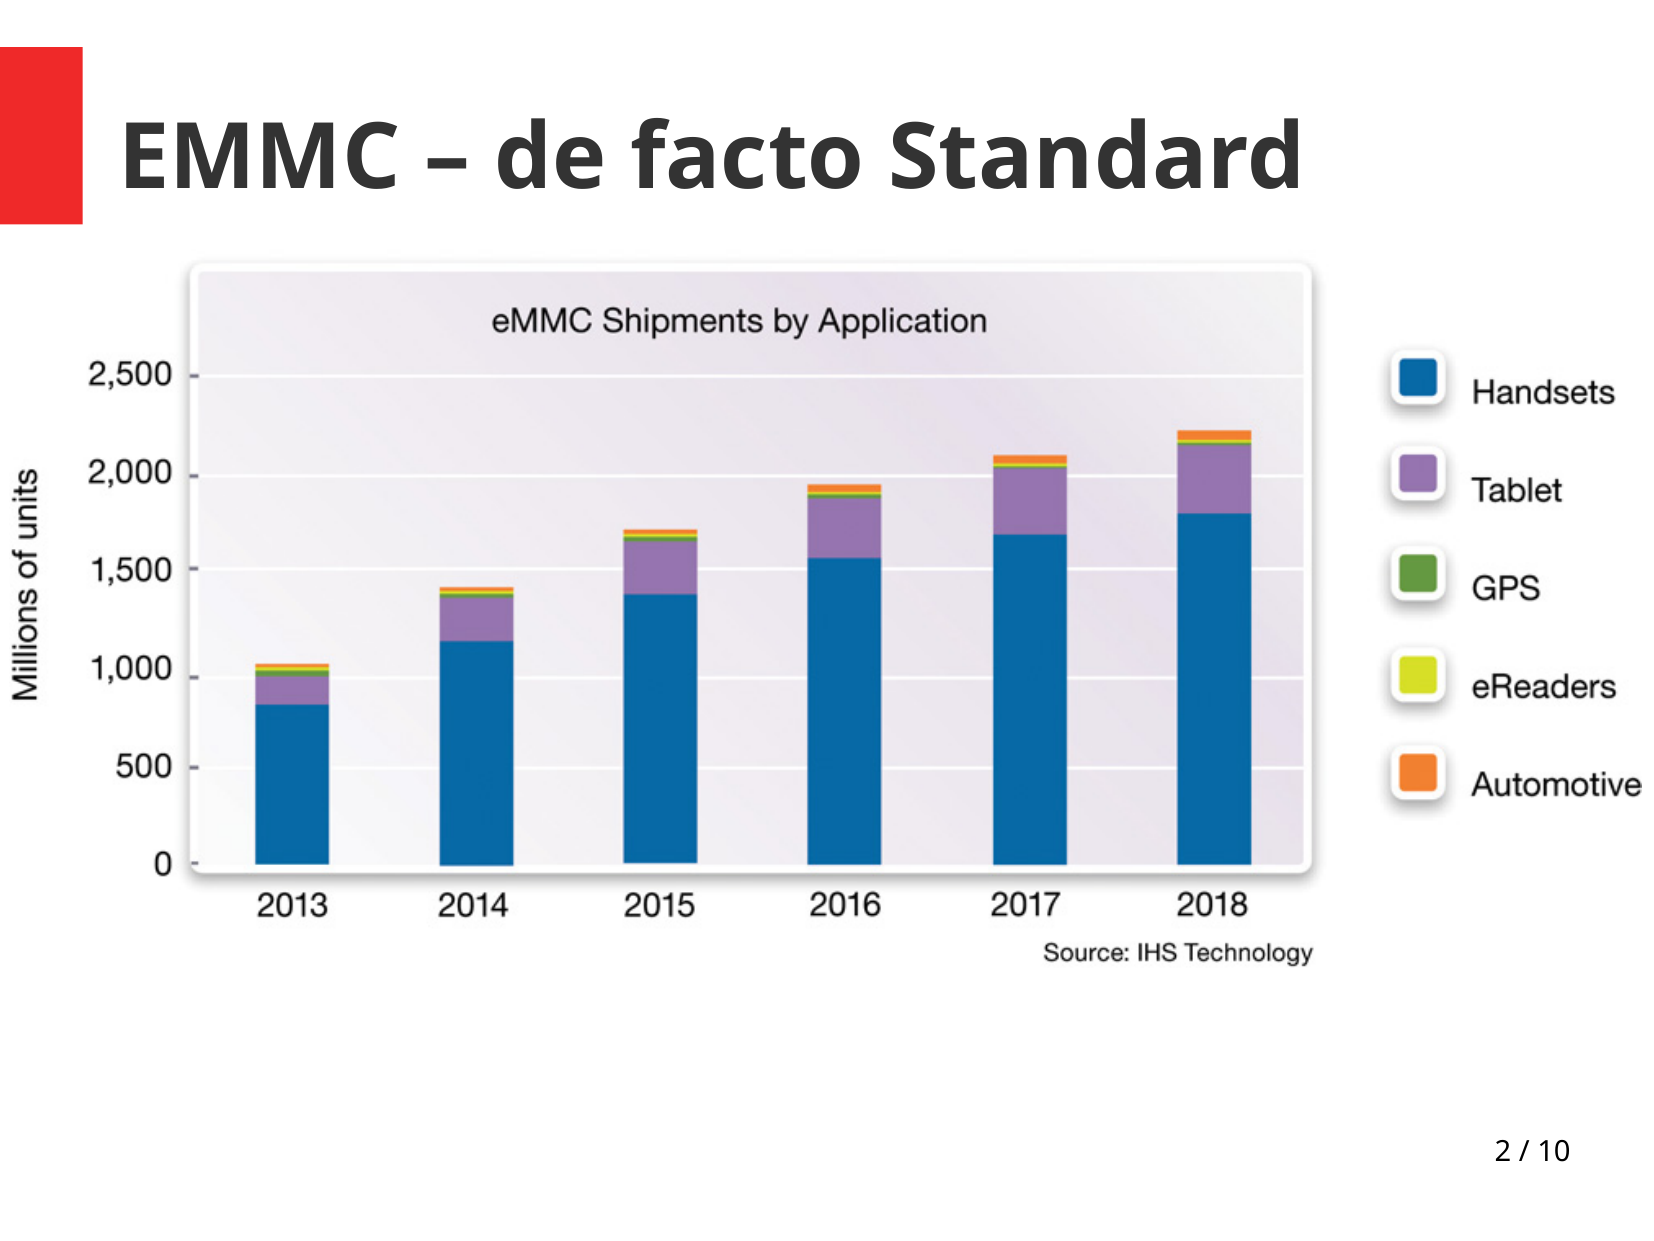

# EMMC – de facto Standard
2